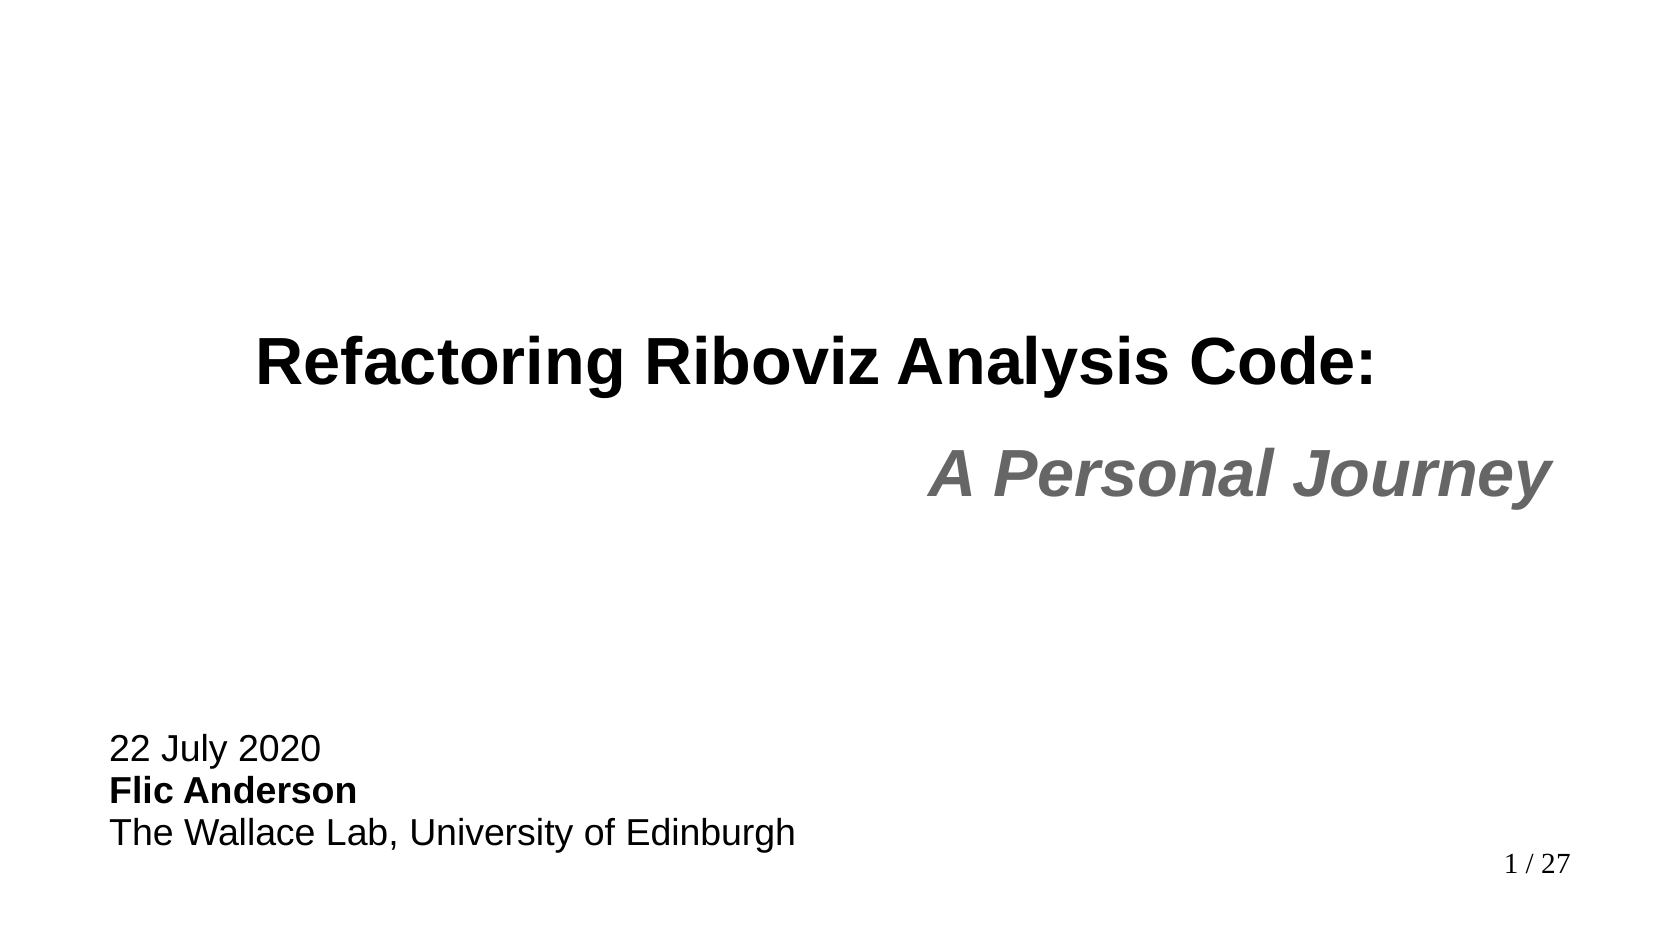

Refactoring Riboviz Analysis Code:
A Personal Journey
22 July 2020
Flic Anderson
The Wallace Lab, University of Edinburgh
1